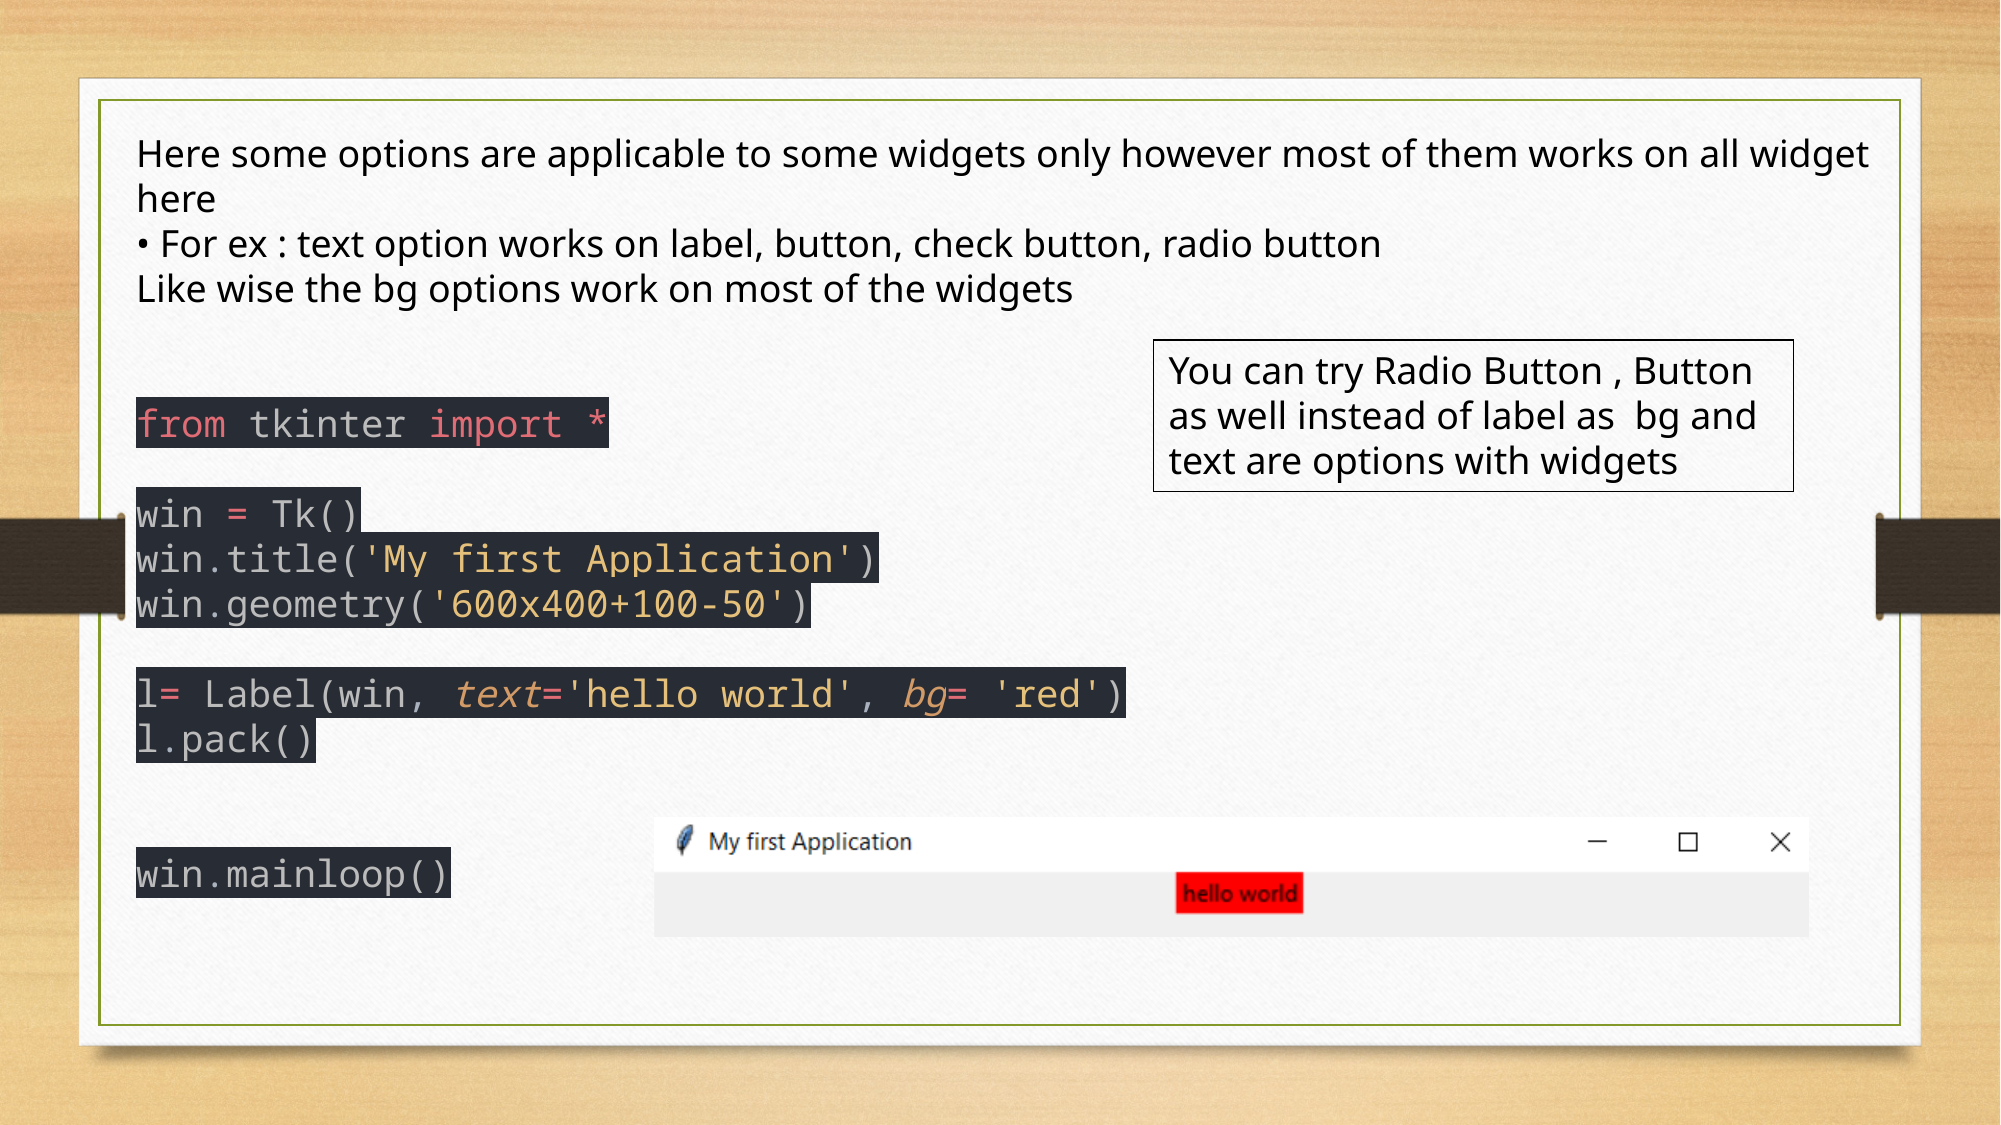

Here some options are applicable to some widgets only however most of them works on all widget here
• For ex : text option works on label, button, check button, radio button
Like wise the bg options work on most of the widgets
from tkinter import *
win = Tk()
win.title('My first Application')
win.geometry('600x400+100-50')
l= Label(win, text='hello world', bg= 'red')
l.pack()
win.mainloop()
You can try Radio Button , Button as well instead of label as bg and text are options with widgets